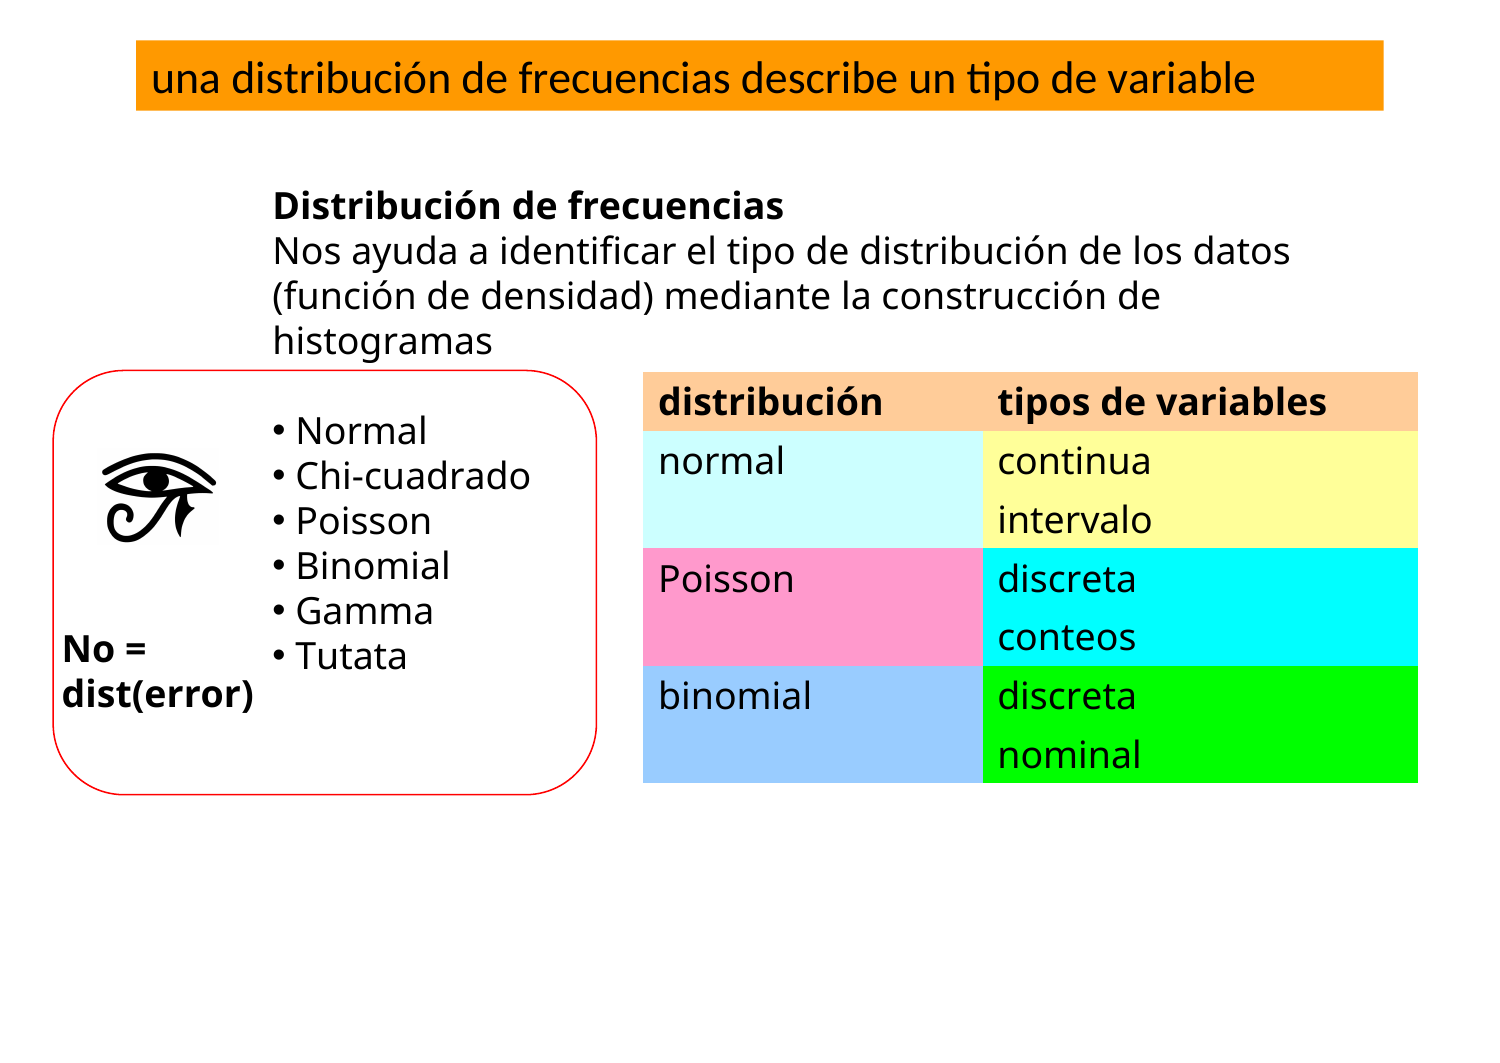

una distribución de frecuencias describe un tipo de variable
Distribución de frecuencias
Nos ayuda a identificar el tipo de distribución de los datos (función de densidad) mediante la construcción de histogramas
 Normal
 Chi-cuadrado
 Poisson
 Binomial
 Gamma
 Tutata
| distribución | tipos de variables |
| --- | --- |
| normal | continua |
| | intervalo |
| Poisson | discreta |
| | conteos |
| binomial | discreta |
| | nominal |
No =
dist(error)